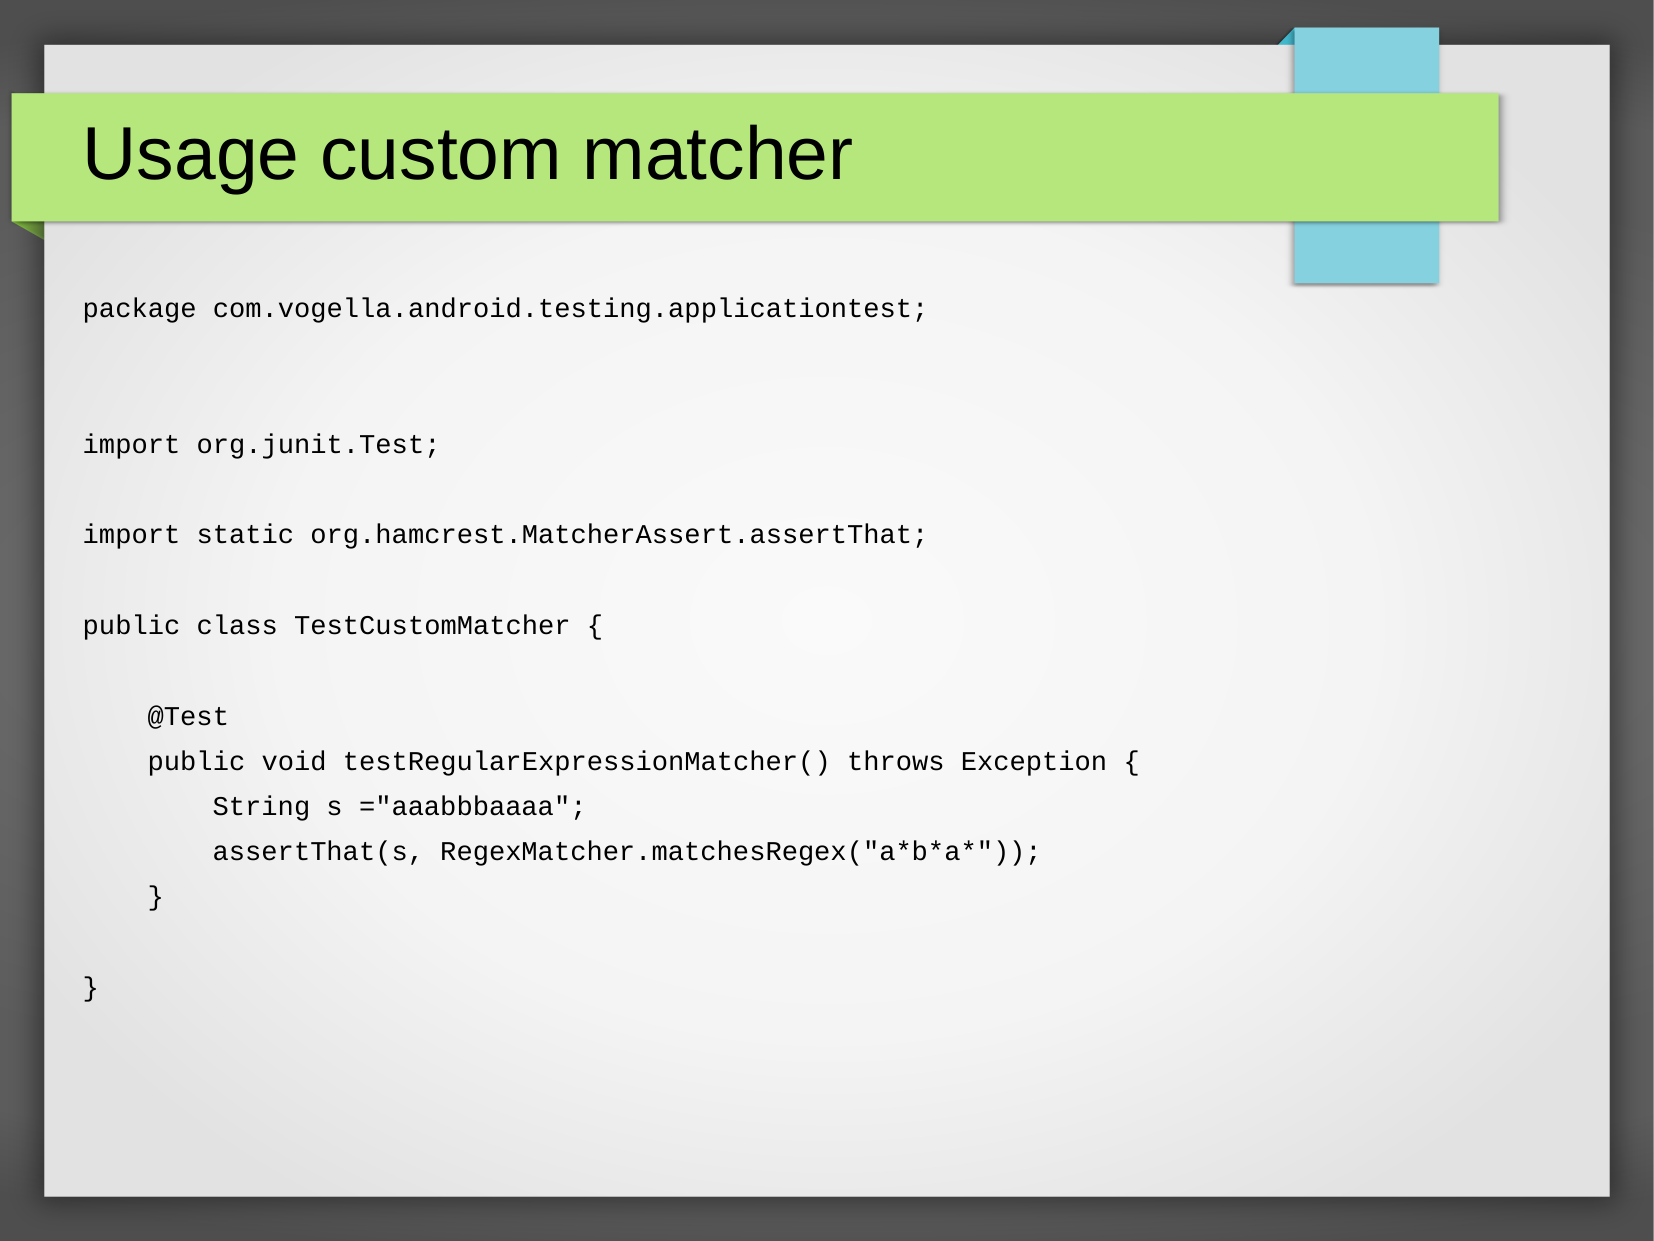

# Usage custom matcher
package com.vogella.android.testing.applicationtest;
import org.junit.Test;
import static org.hamcrest.MatcherAssert.assertThat;
public class TestCustomMatcher {
 @Test
 public void testRegularExpressionMatcher() throws Exception {
 String s ="aaabbbaaaa";
 assertThat(s, RegexMatcher.matchesRegex("a*b*a*"));
 }
}